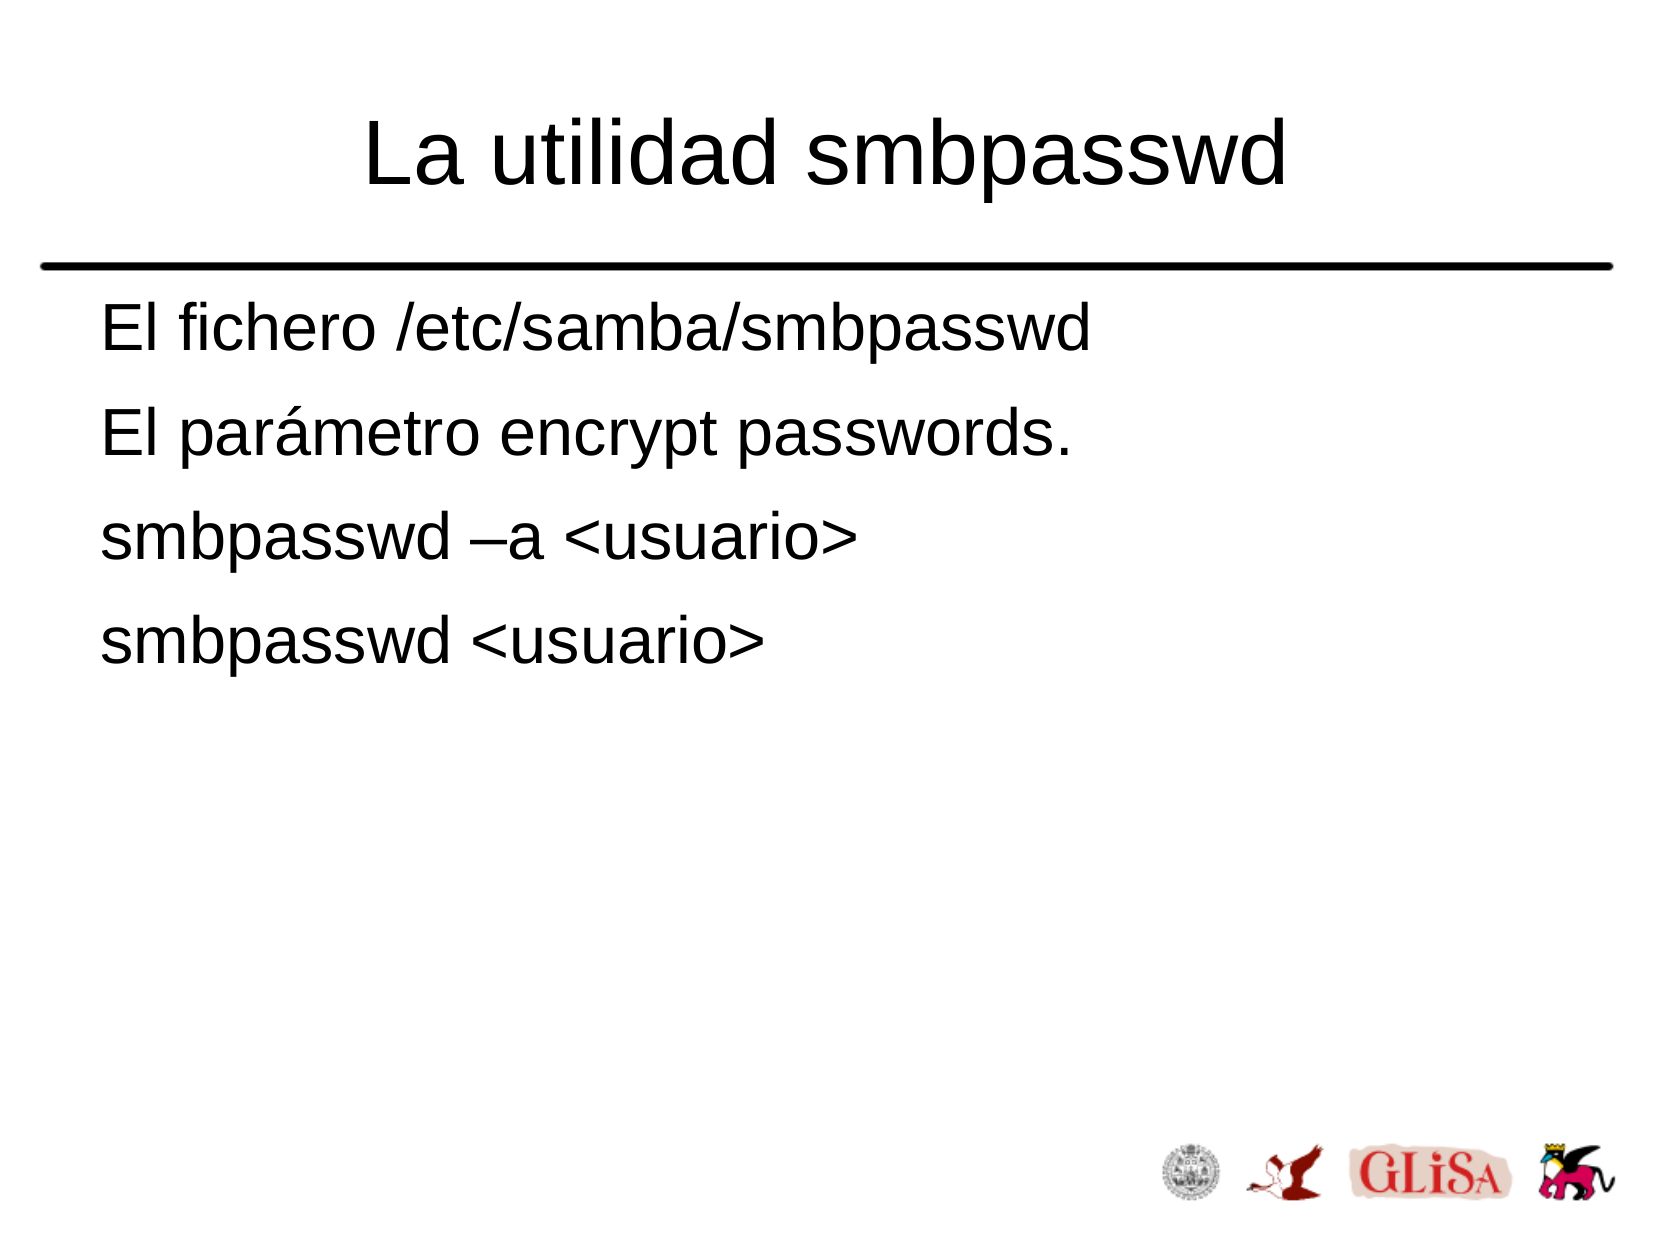

# La utilidad smbpasswd
El fichero /etc/samba/smbpasswd
El parámetro encrypt passwords.
smbpasswd –a <usuario>
smbpasswd <usuario>